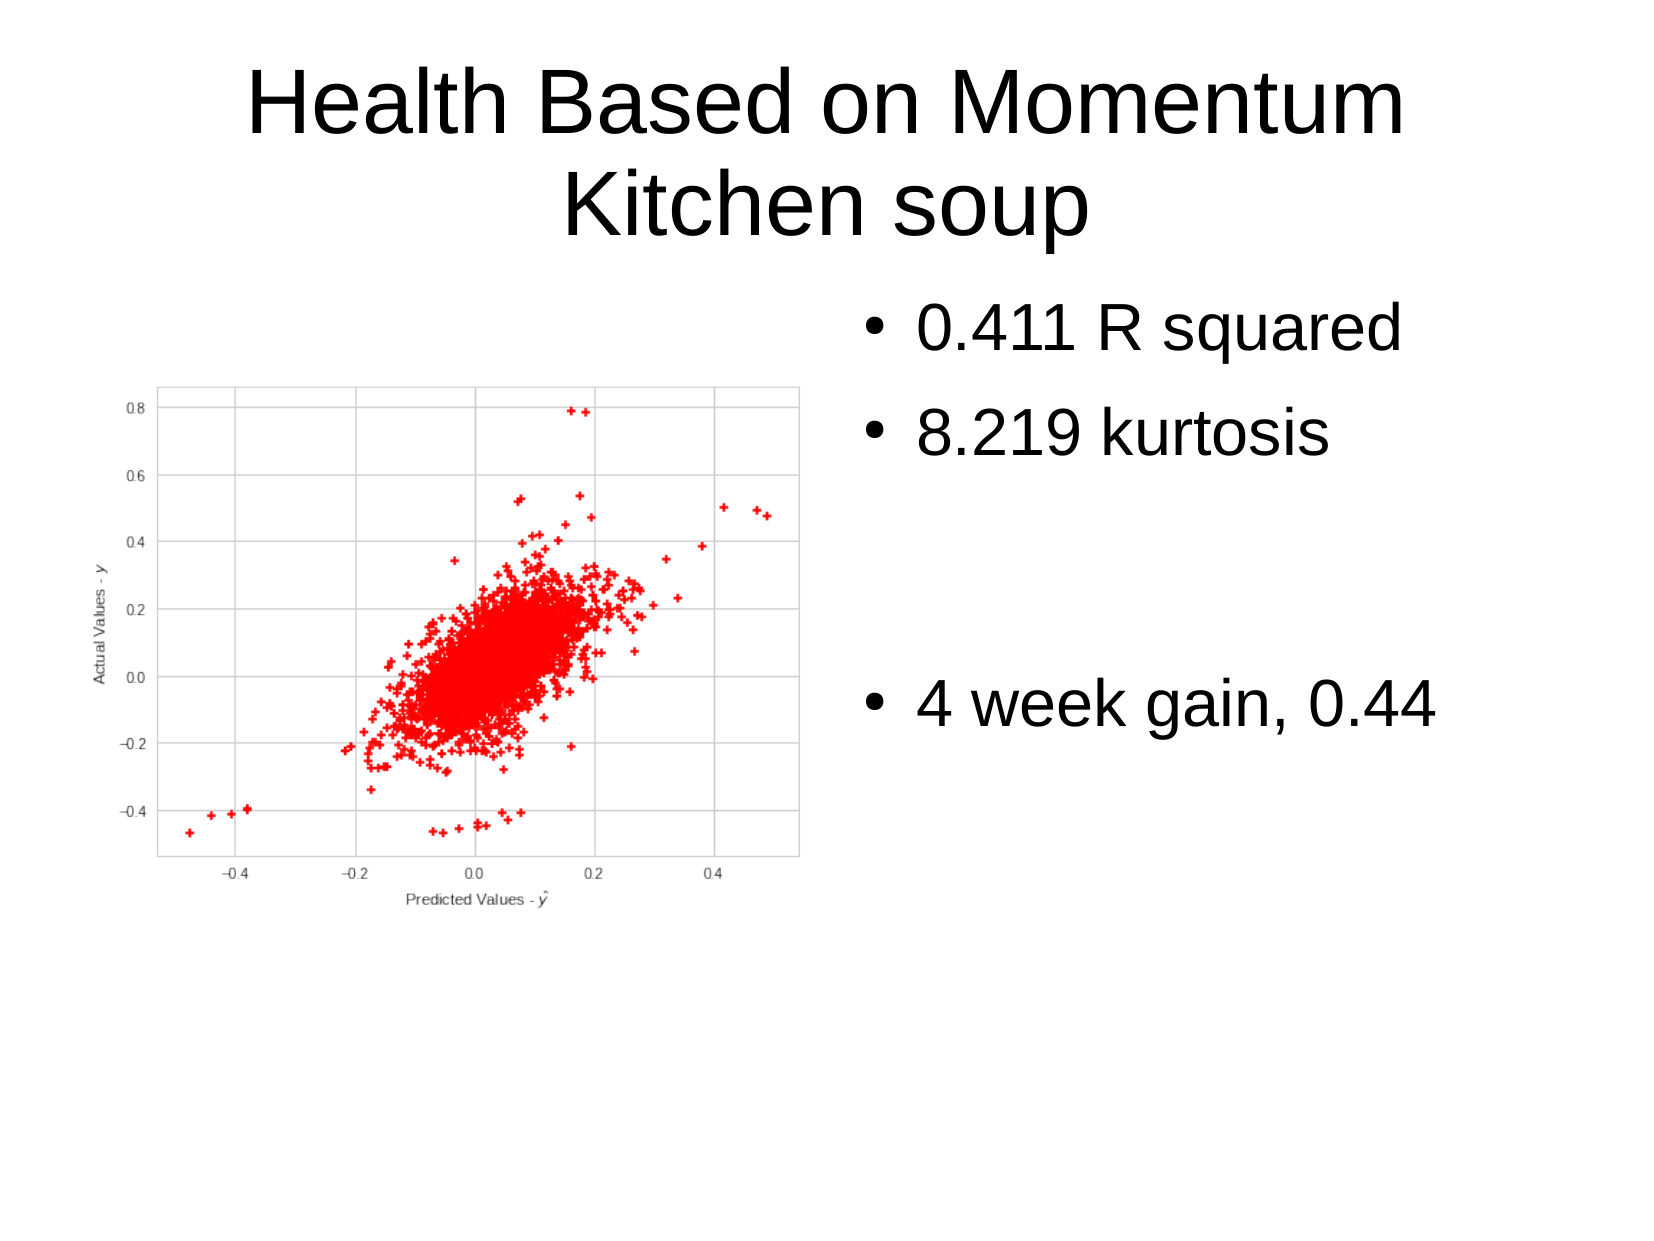

# Health Based on Momentum Kitchen soup
0.411 R squared
8.219 kurtosis
4 week gain, 0.44